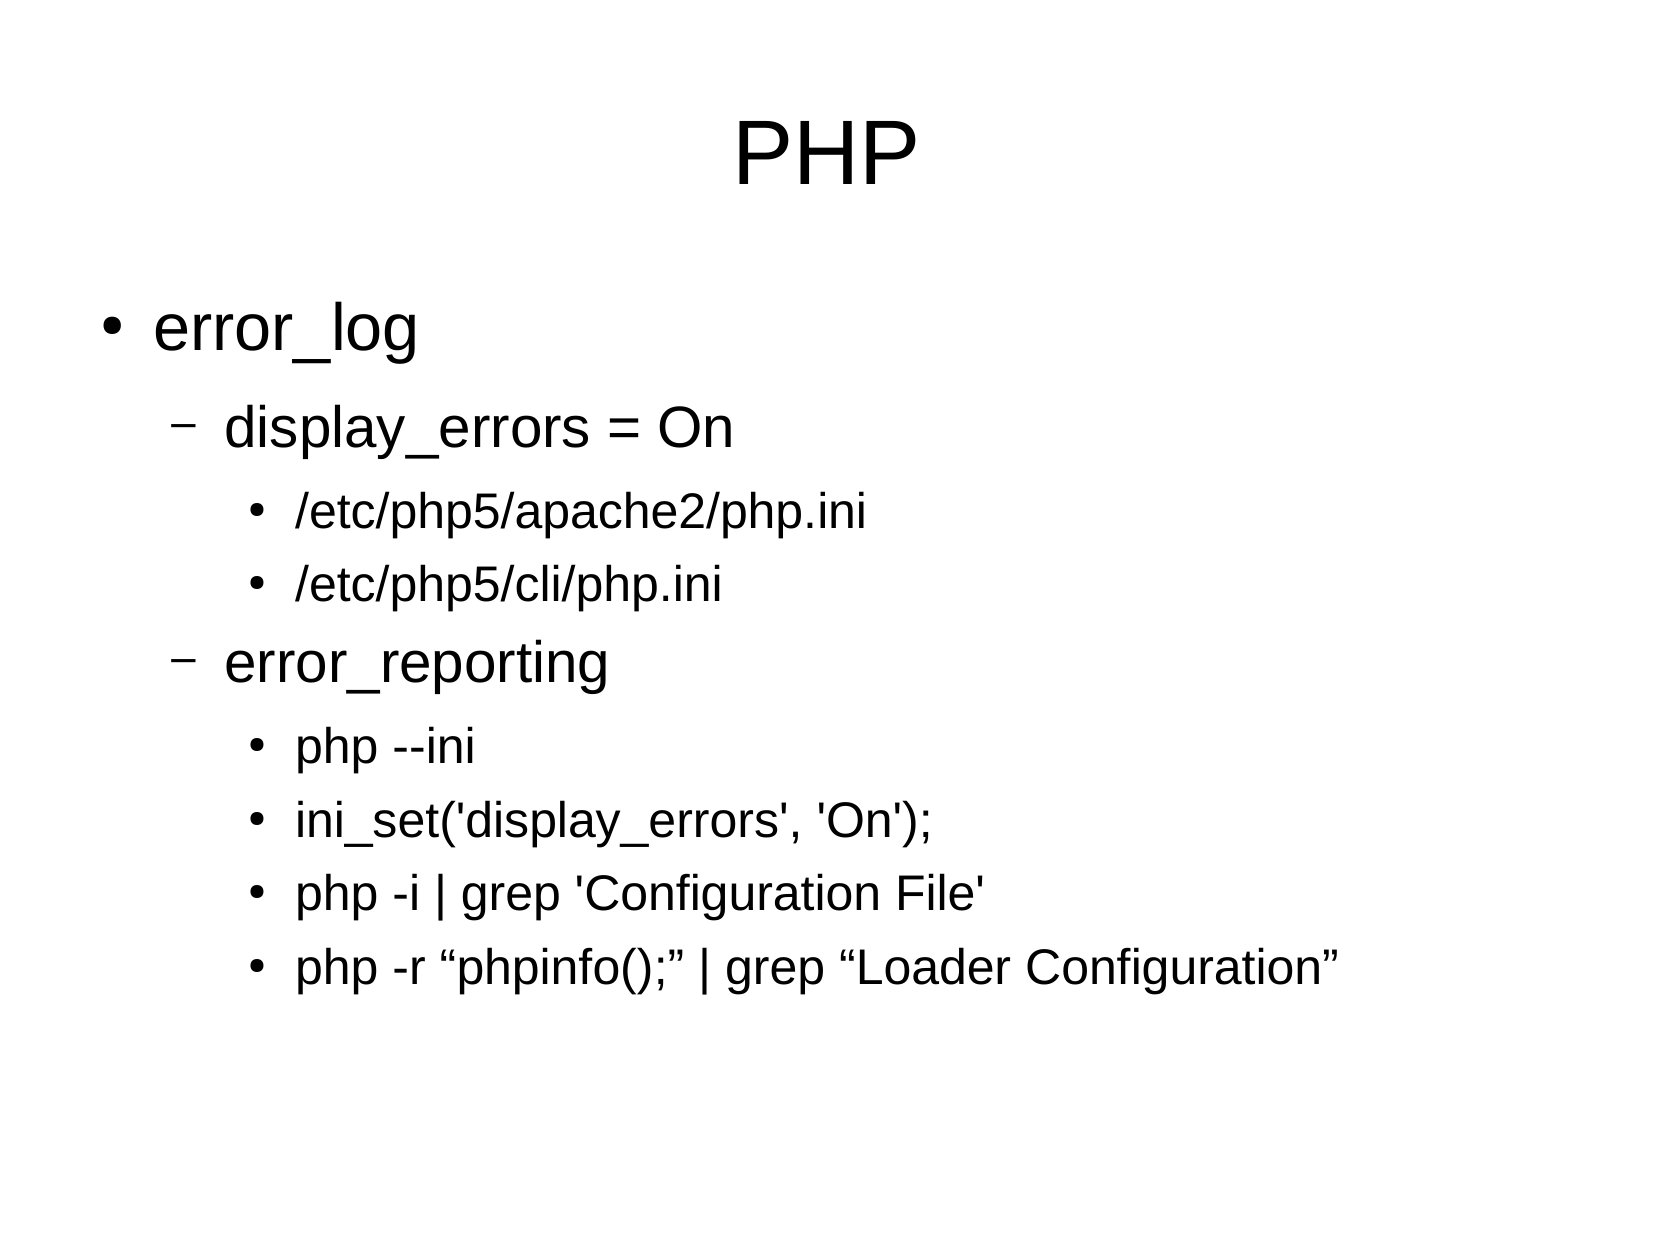

# PHP
error_log
display_errors = On
/etc/php5/apache2/php.ini
/etc/php5/cli/php.ini
error_reporting
php --ini
ini_set('display_errors', 'On');
php -i | grep 'Configuration File'
php -r “phpinfo();” | grep “Loader Configuration”